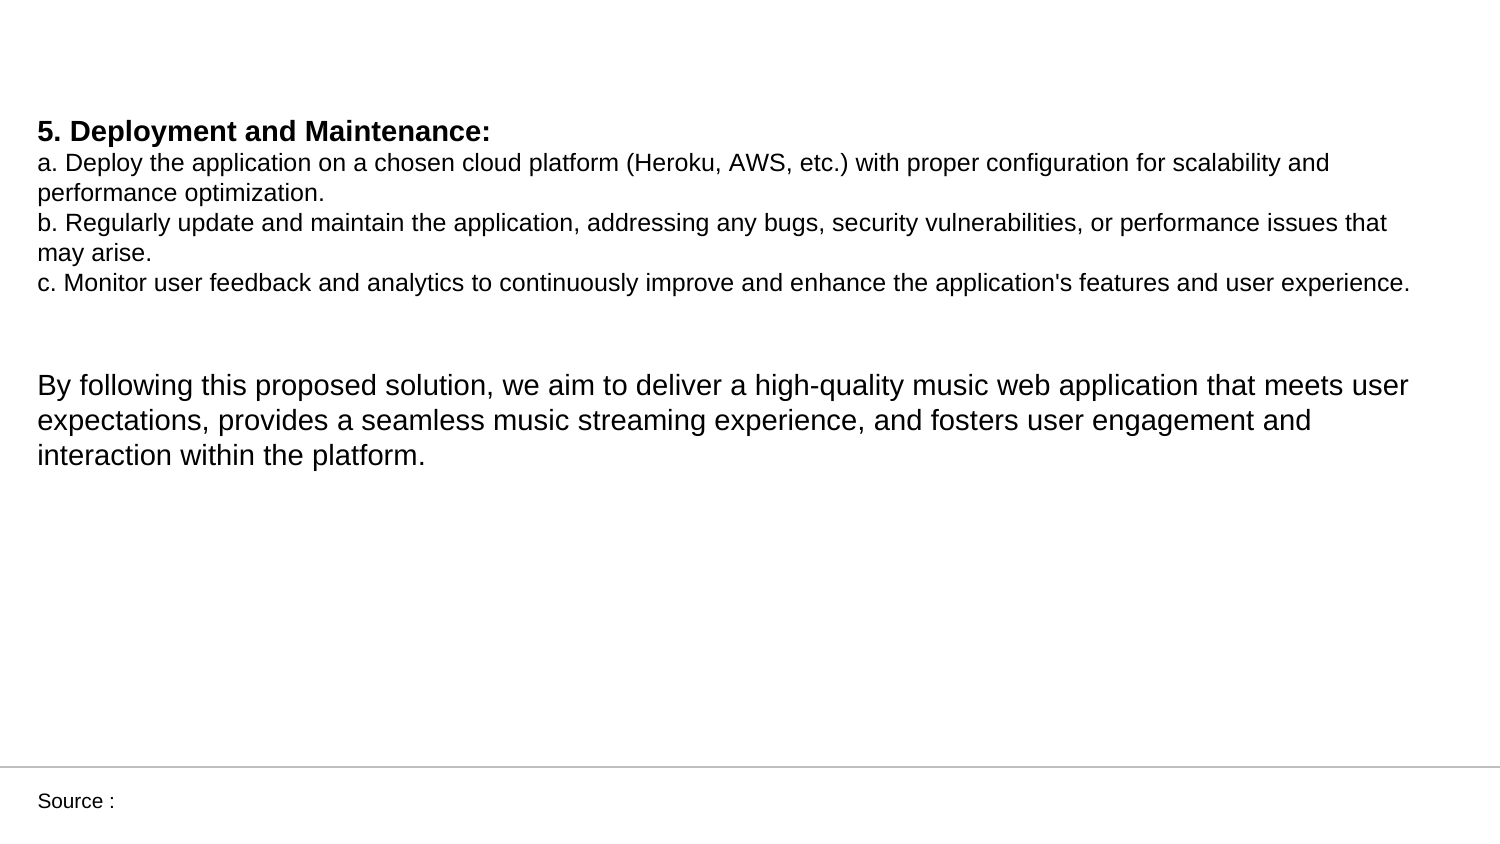

5. Deployment and Maintenance:
a. Deploy the application on a chosen cloud platform (Heroku, AWS, etc.) with proper configuration for scalability and performance optimization.
b. Regularly update and maintain the application, addressing any bugs, security vulnerabilities, or performance issues that may arise.
c. Monitor user feedback and analytics to continuously improve and enhance the application's features and user experience.
By following this proposed solution, we aim to deliver a high-quality music web application that meets user expectations, provides a seamless music streaming experience, and fosters user engagement and interaction within the platform.
Source :